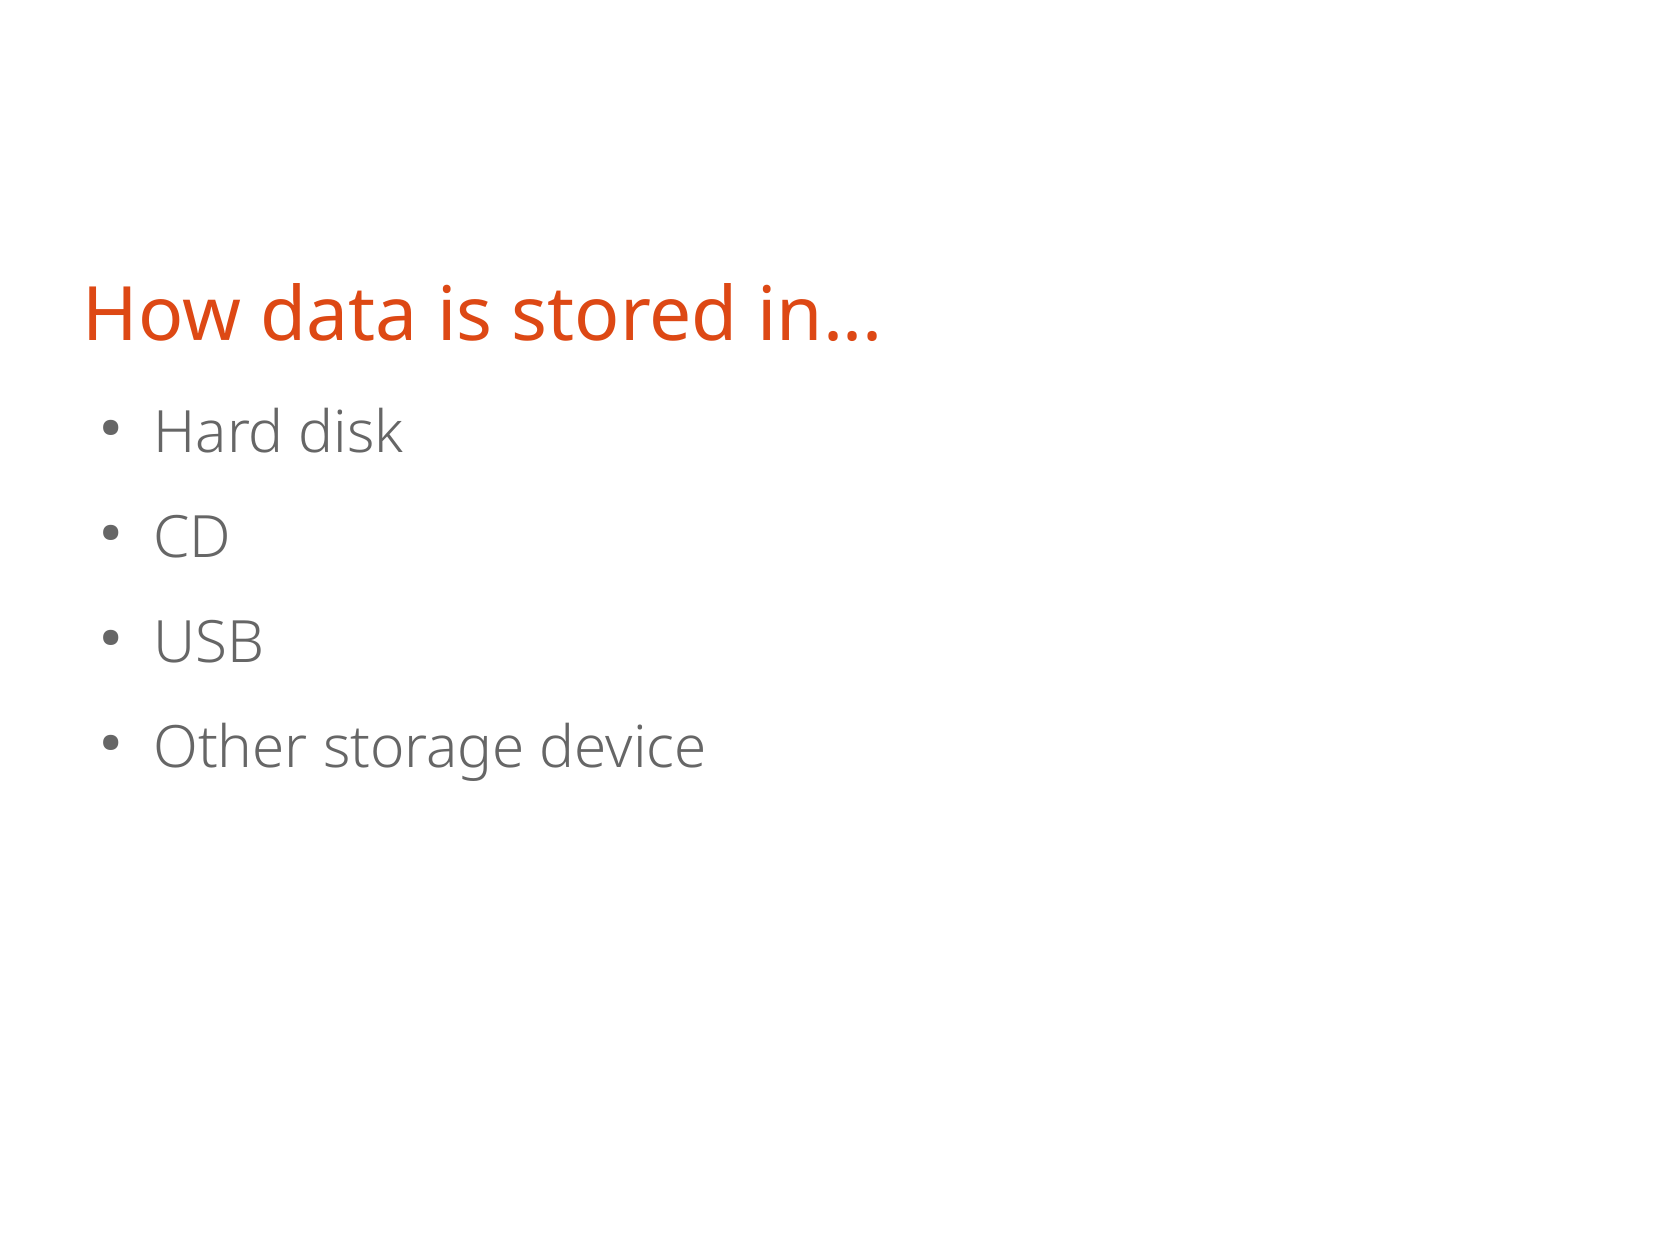

# How data is stored in...
Hard disk
CD
USB
Other storage device